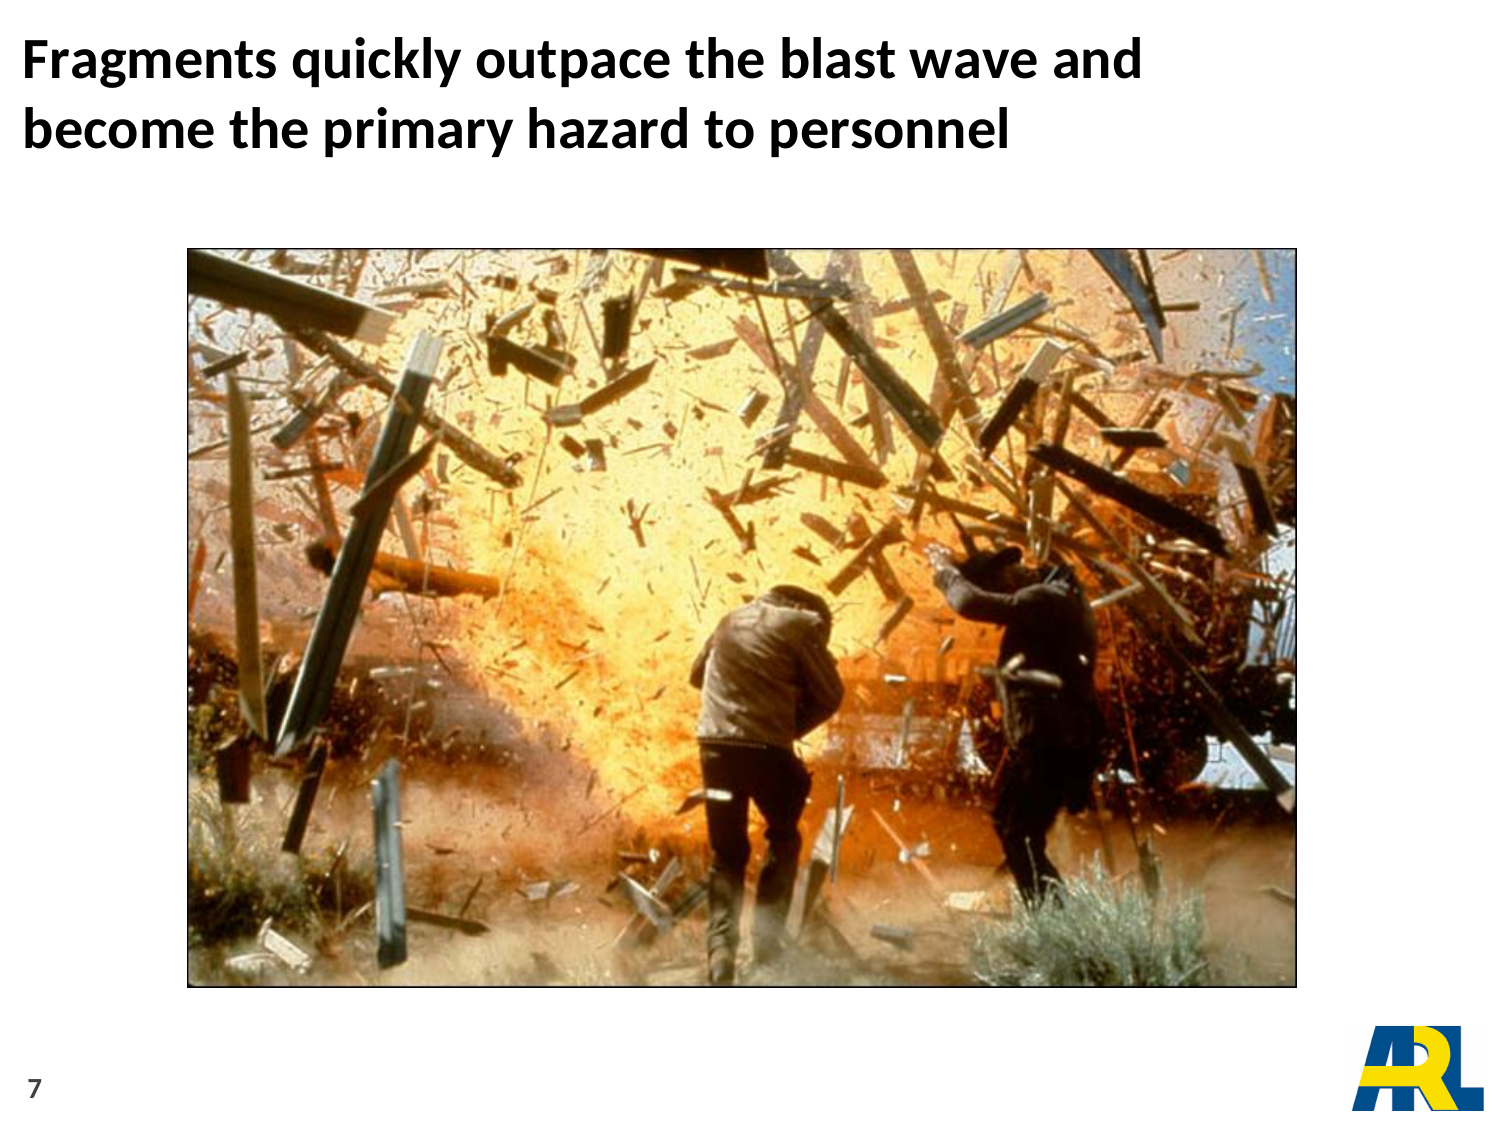

# Fragments quickly outpace the blast wave and become the primary hazard to personnel